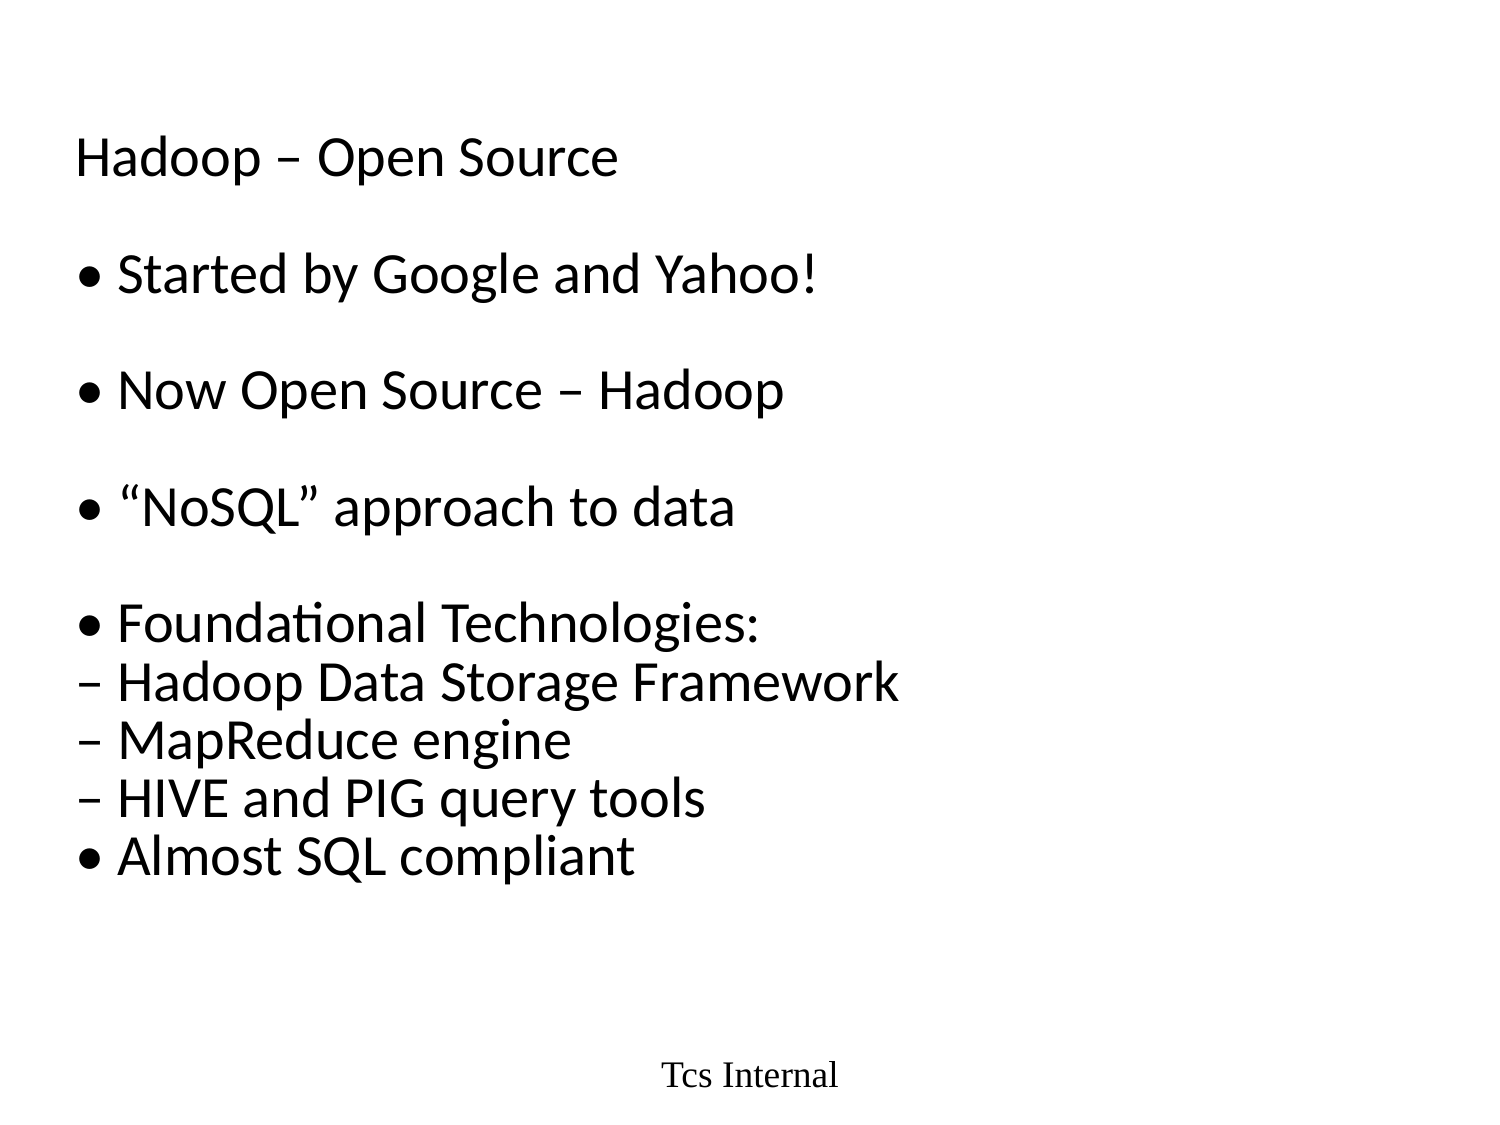

# Hadoop – Open Source • Started by Google and Yahoo! • Now Open Source – Hadoop • “NoSQL” approach to data • Foundational Technologies: – Hadoop Data Storage Framework – MapReduce engine – HIVE and PIG query tools • Almost SQL compliant